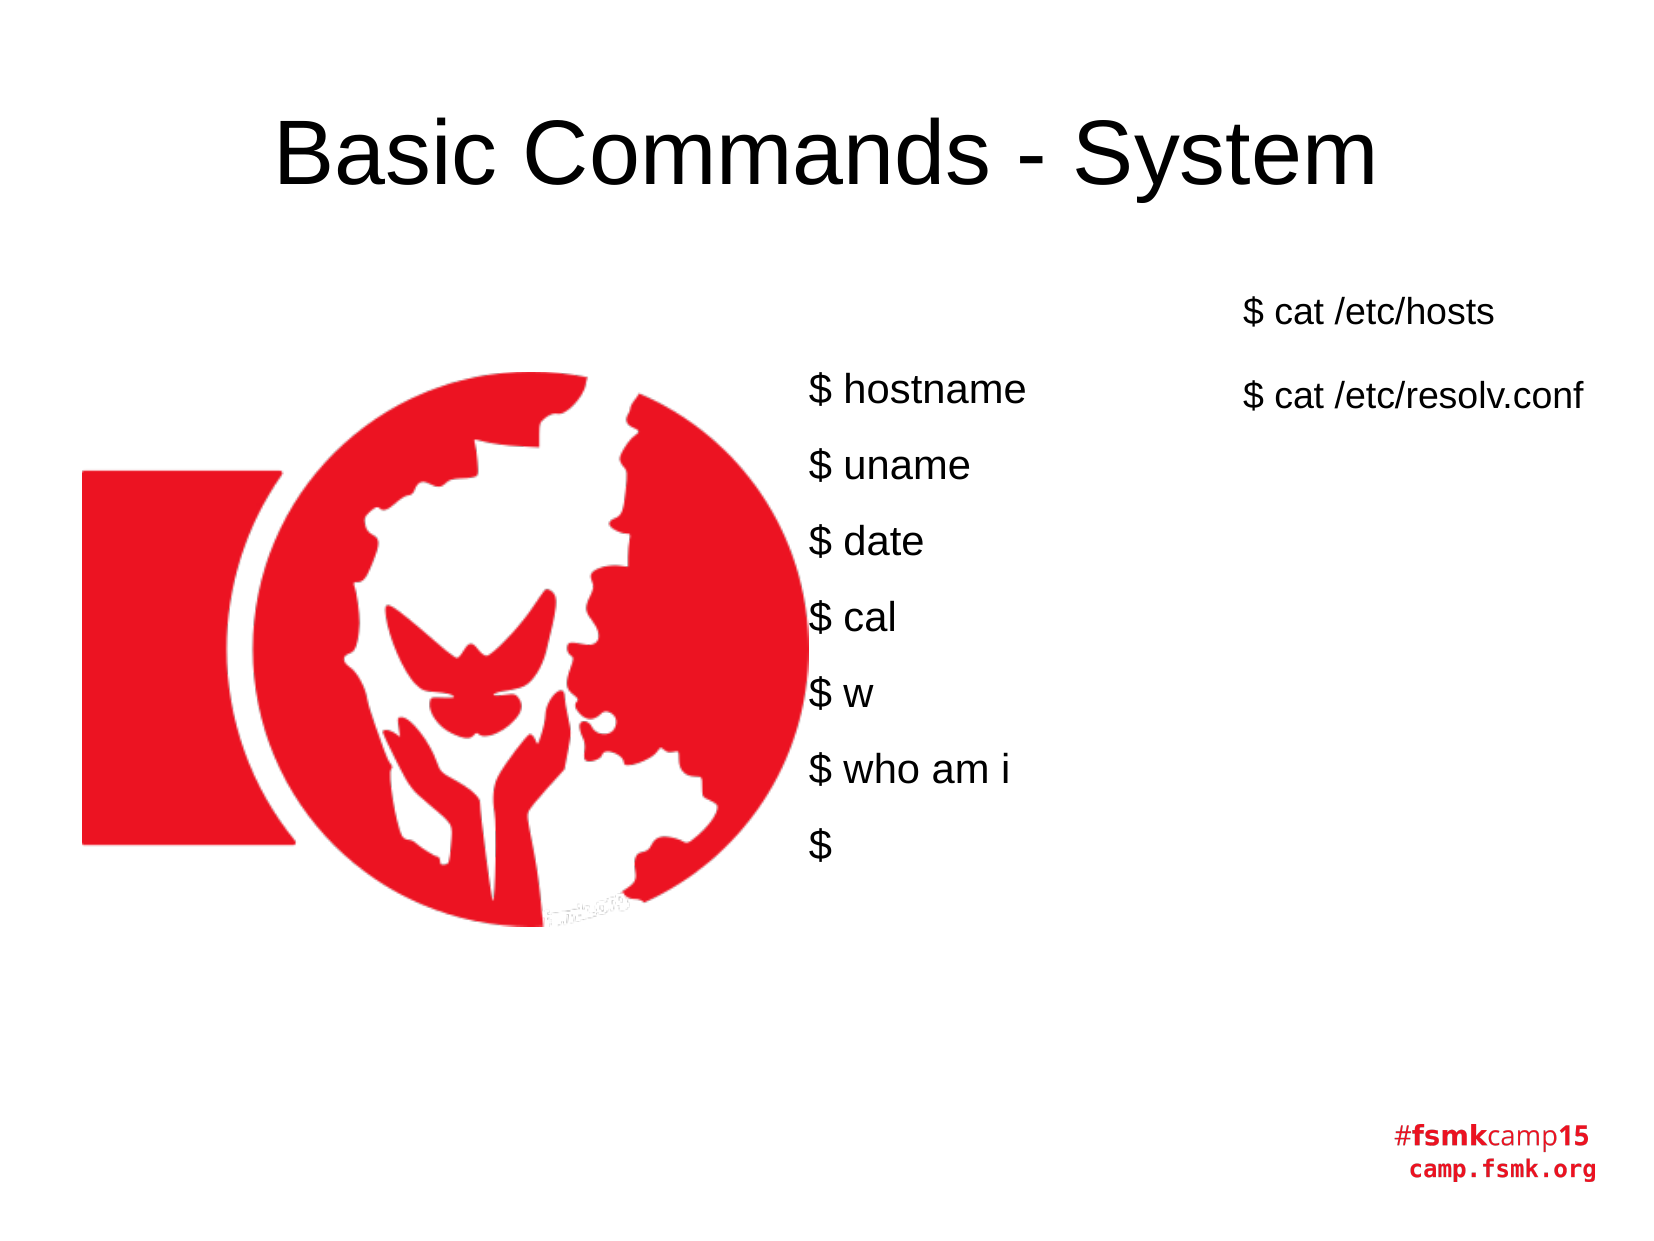

# Basic Commands - System
$ cat /etc/hosts
$ cat /etc/resolv.conf
$ hostname
$ uname
$ date
$ cal
$ w
$ who am i
$